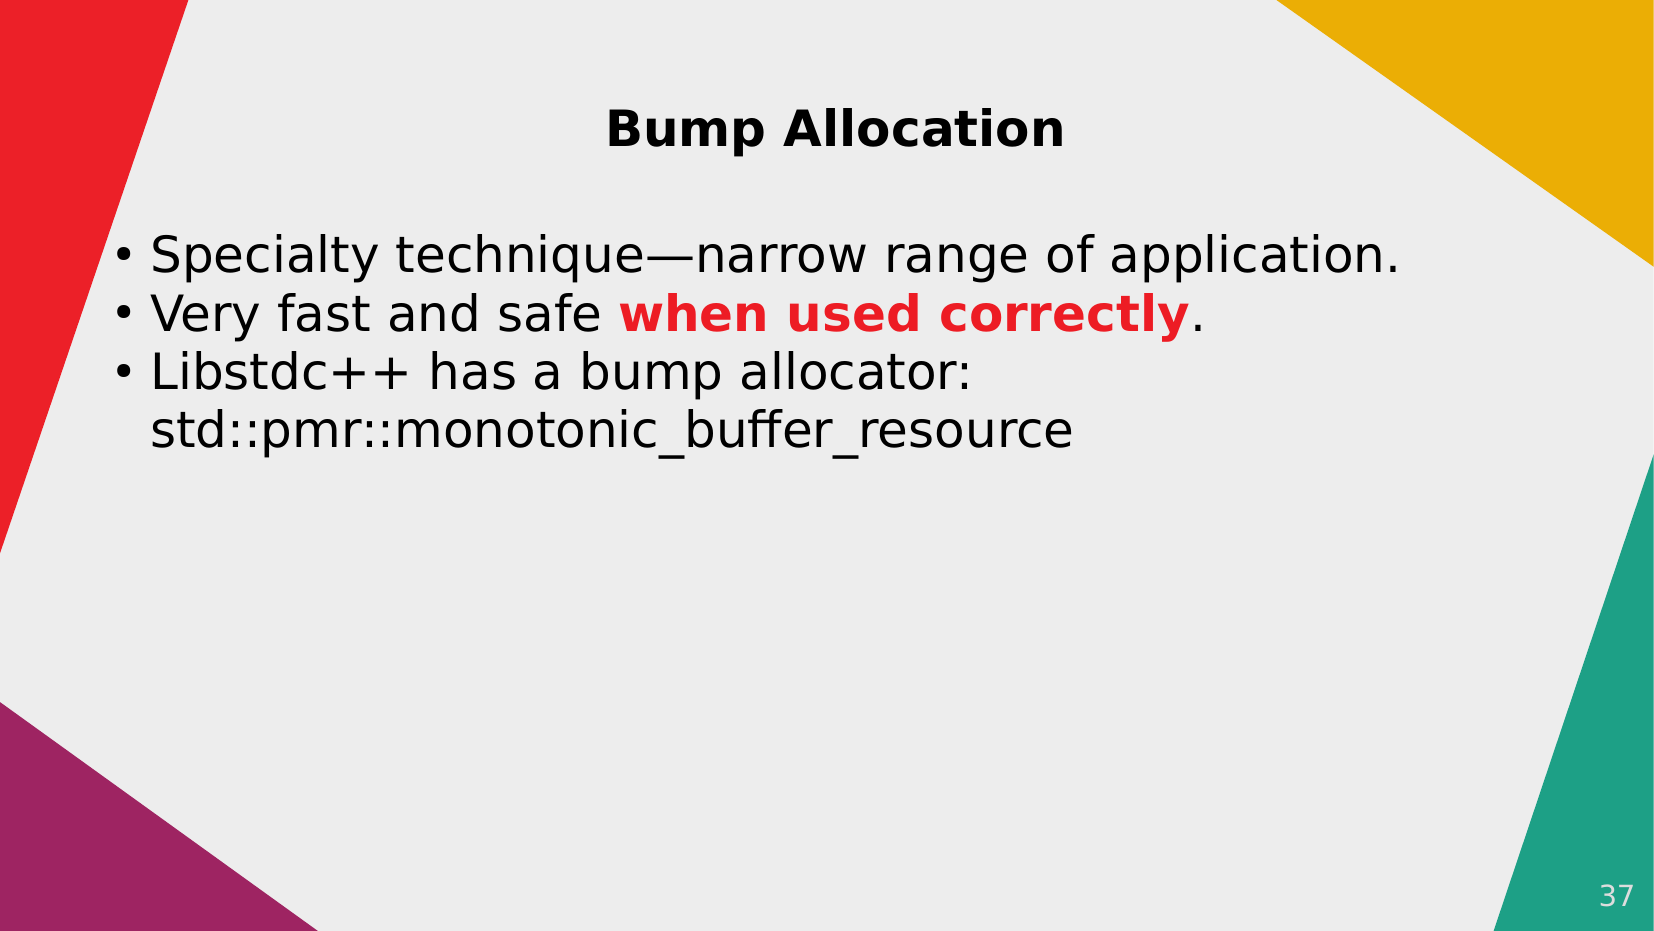

# Bump Allocation
Specialty technique—narrow range of application.
Very fast and safe when used correctly.
Libstdc++ has a bump allocator: std::pmr::monotonic_buffer_resource
37